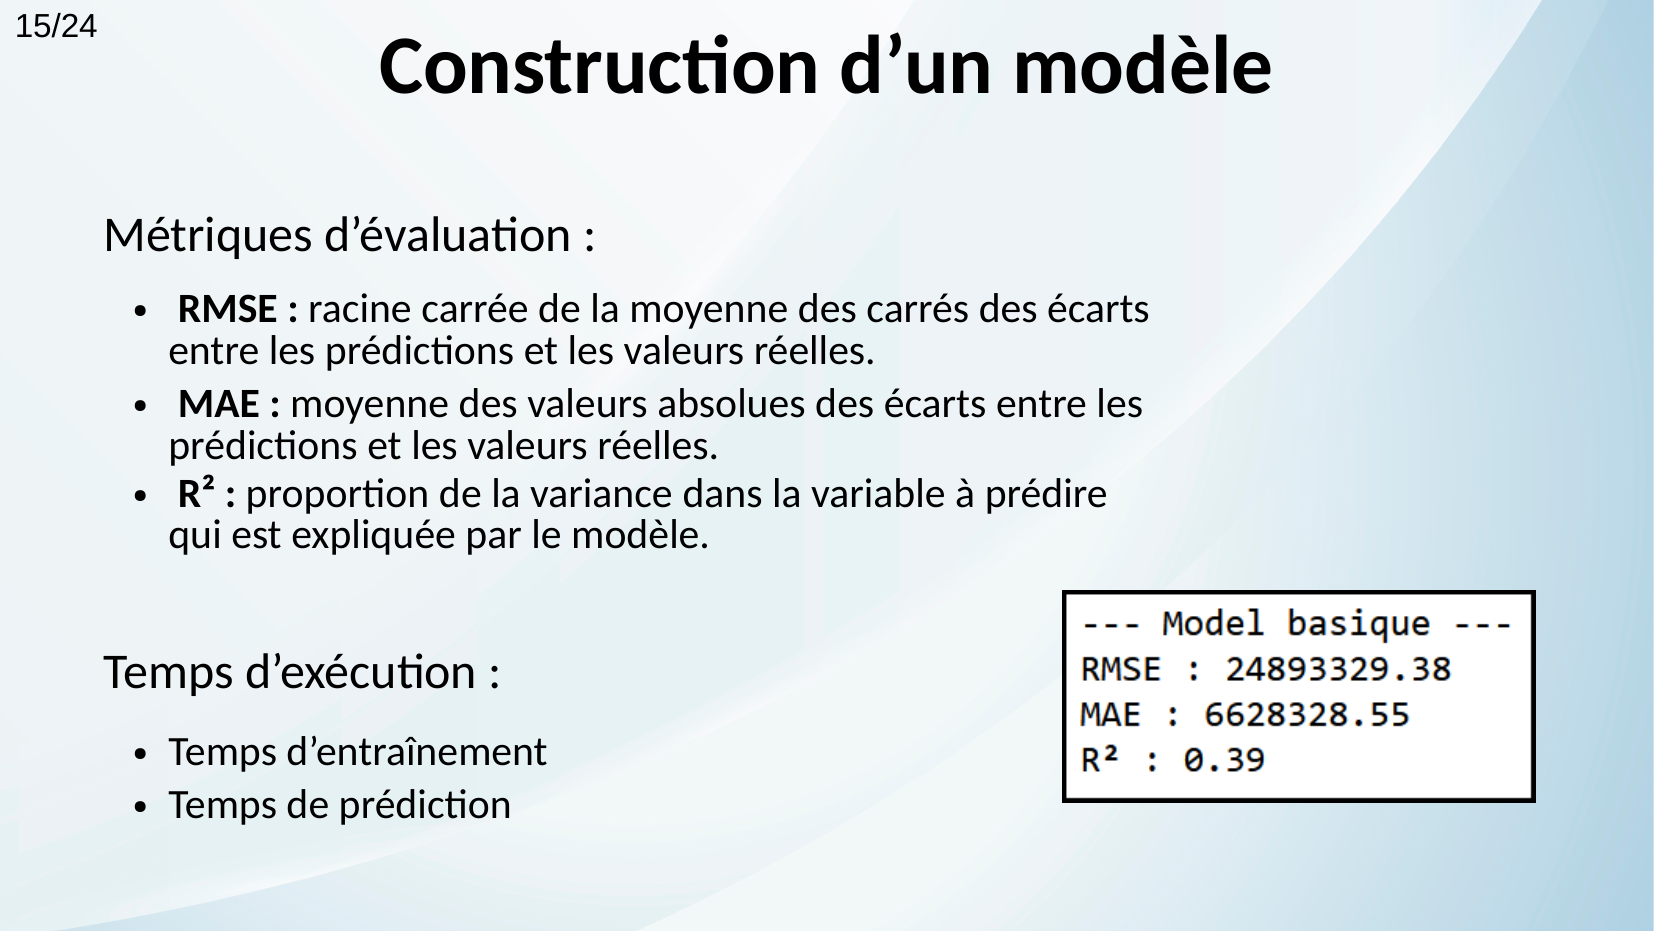

15/24
# Construction d’un modèle
Métriques d’évaluation :
 RMSE : racine carrée de la moyenne des carrés des écarts entre les prédictions et les valeurs réelles.
 MAE : moyenne des valeurs absolues des écarts entre les prédictions et les valeurs réelles.
 R² : proportion de la variance dans la variable à prédire qui est expliquée par le modèle.
Temps d’exécution :
Temps d’entraînement
Temps de prédiction